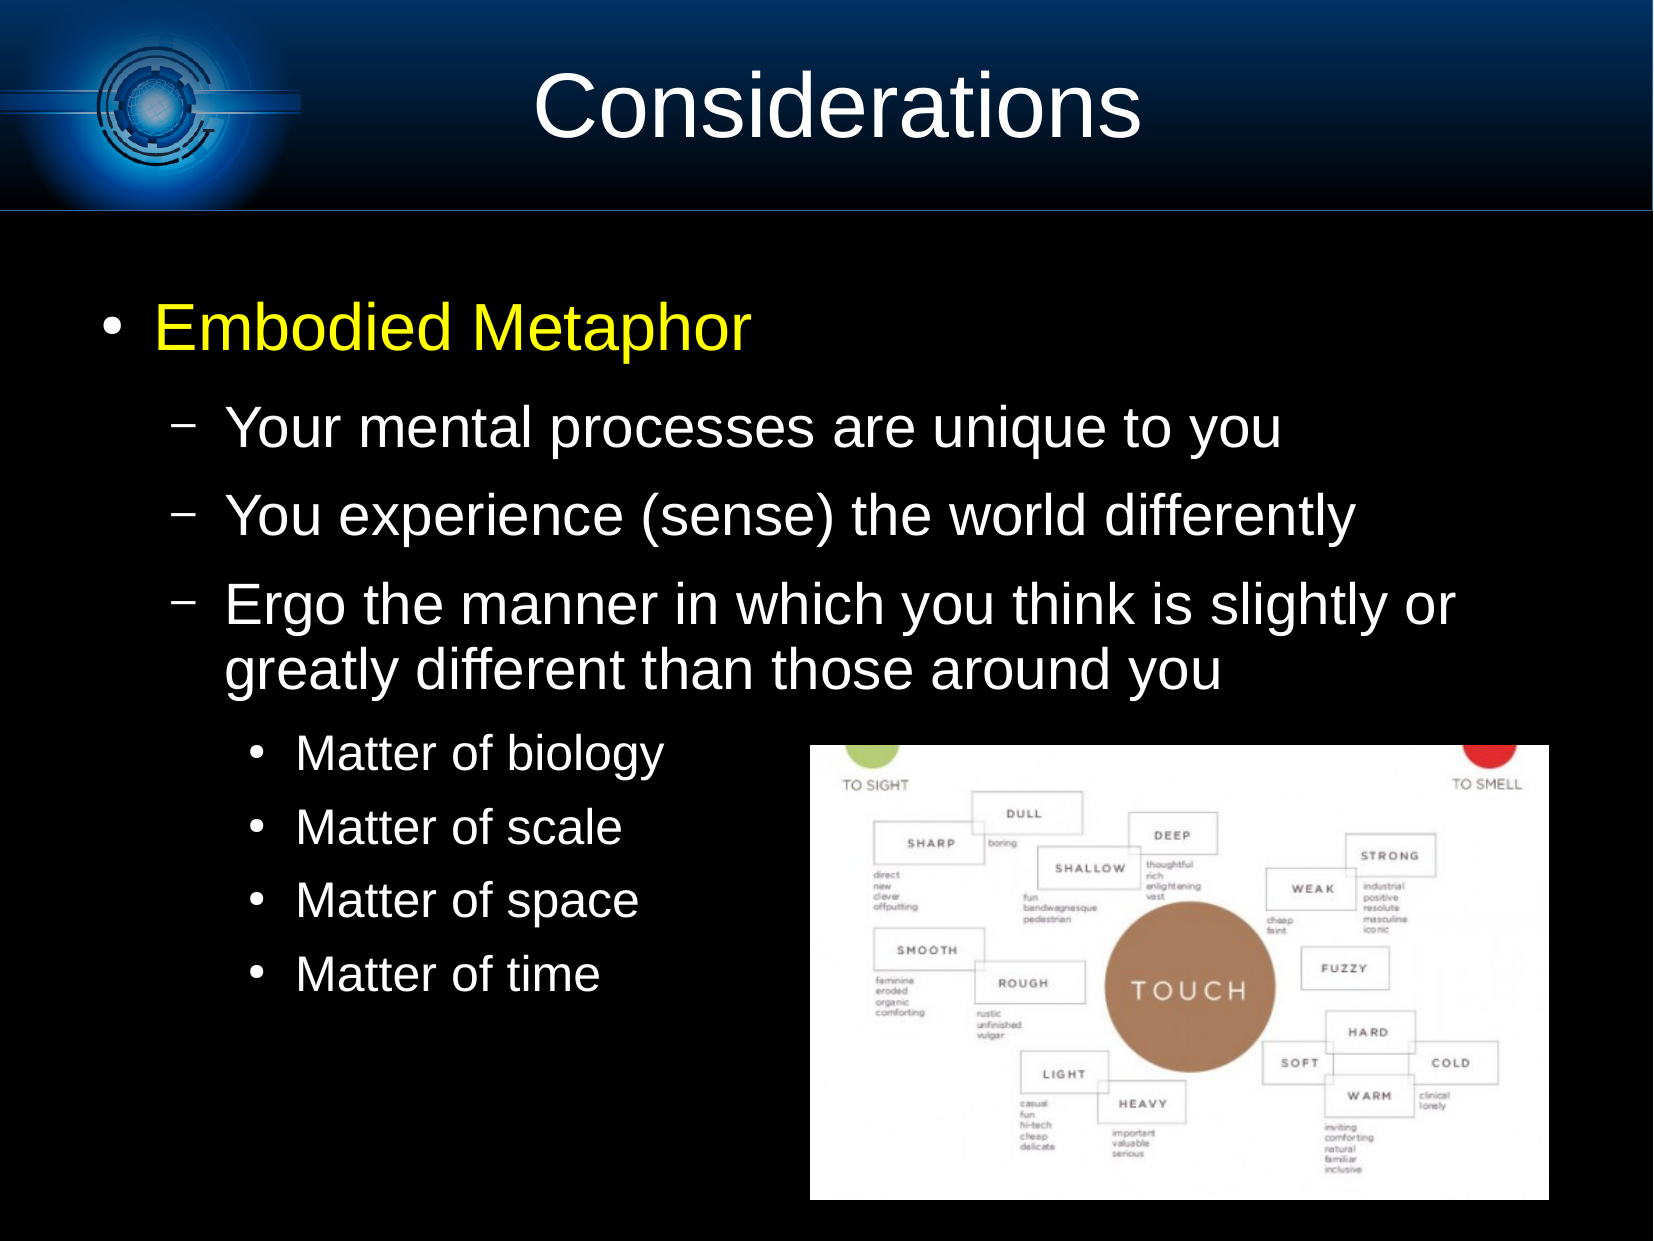

# Considerations
Embodied Metaphor
Your mental processes are unique to you
You experience (sense) the world differently
Ergo the manner in which you think is slightly or greatly different than those around you
Matter of biology
Matter of scale
Matter of space
Matter of time